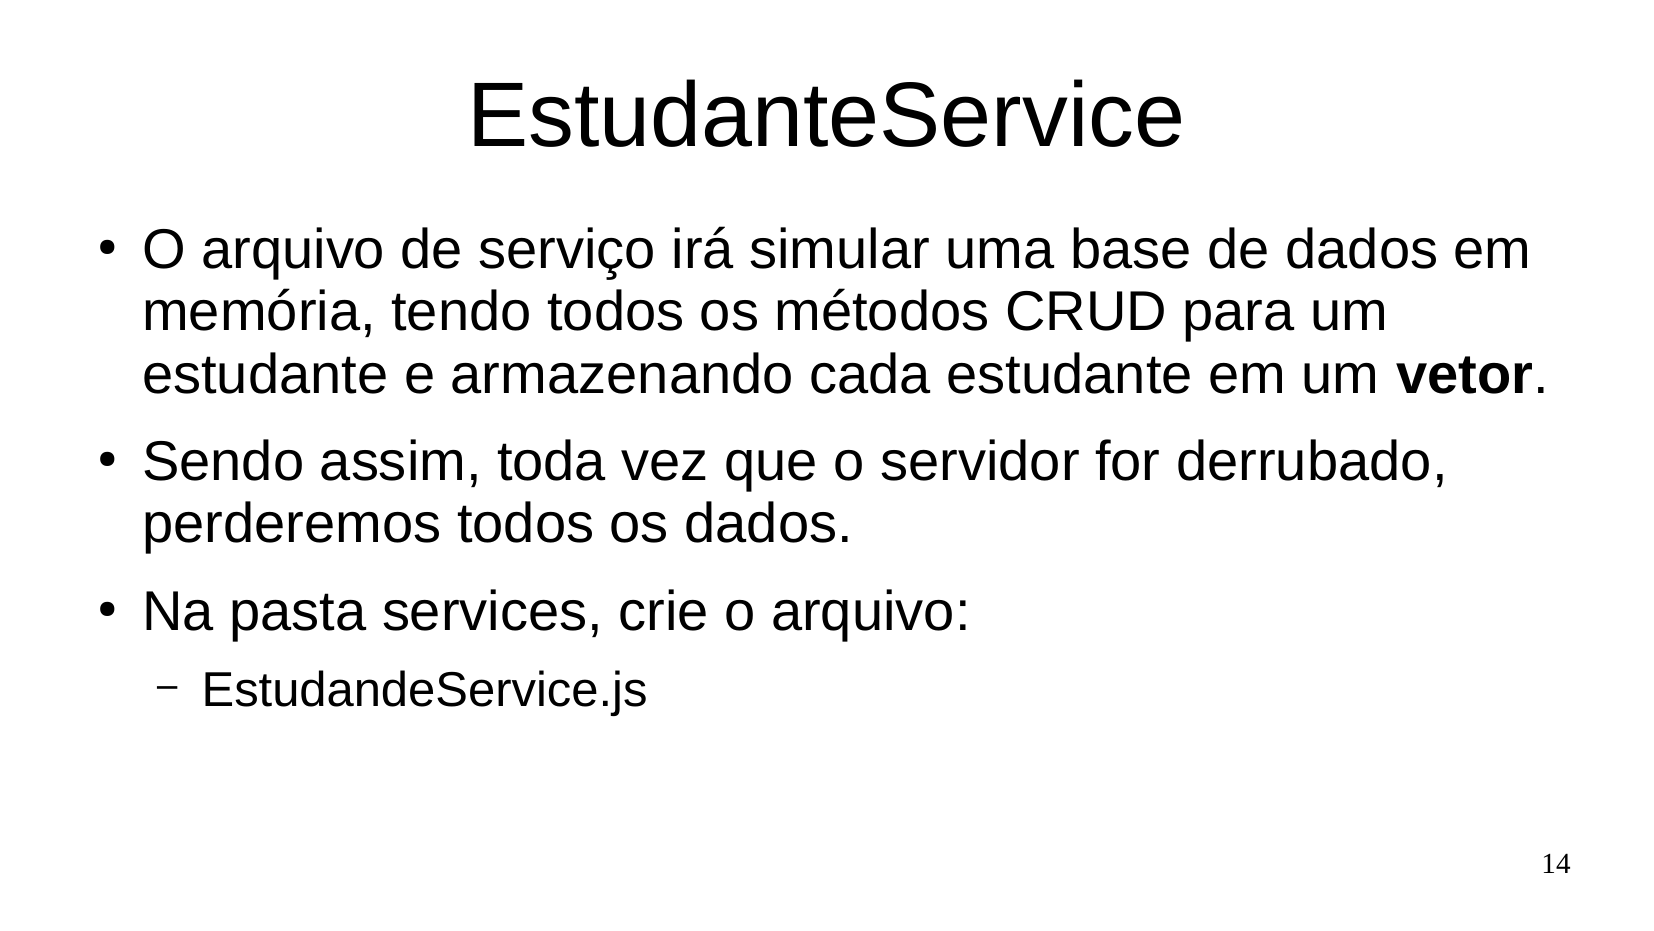

# EstudanteService
O arquivo de serviço irá simular uma base de dados em memória, tendo todos os métodos CRUD para um estudante e armazenando cada estudante em um vetor.
Sendo assim, toda vez que o servidor for derrubado, perderemos todos os dados.
Na pasta services, crie o arquivo:
EstudandeService.js
14